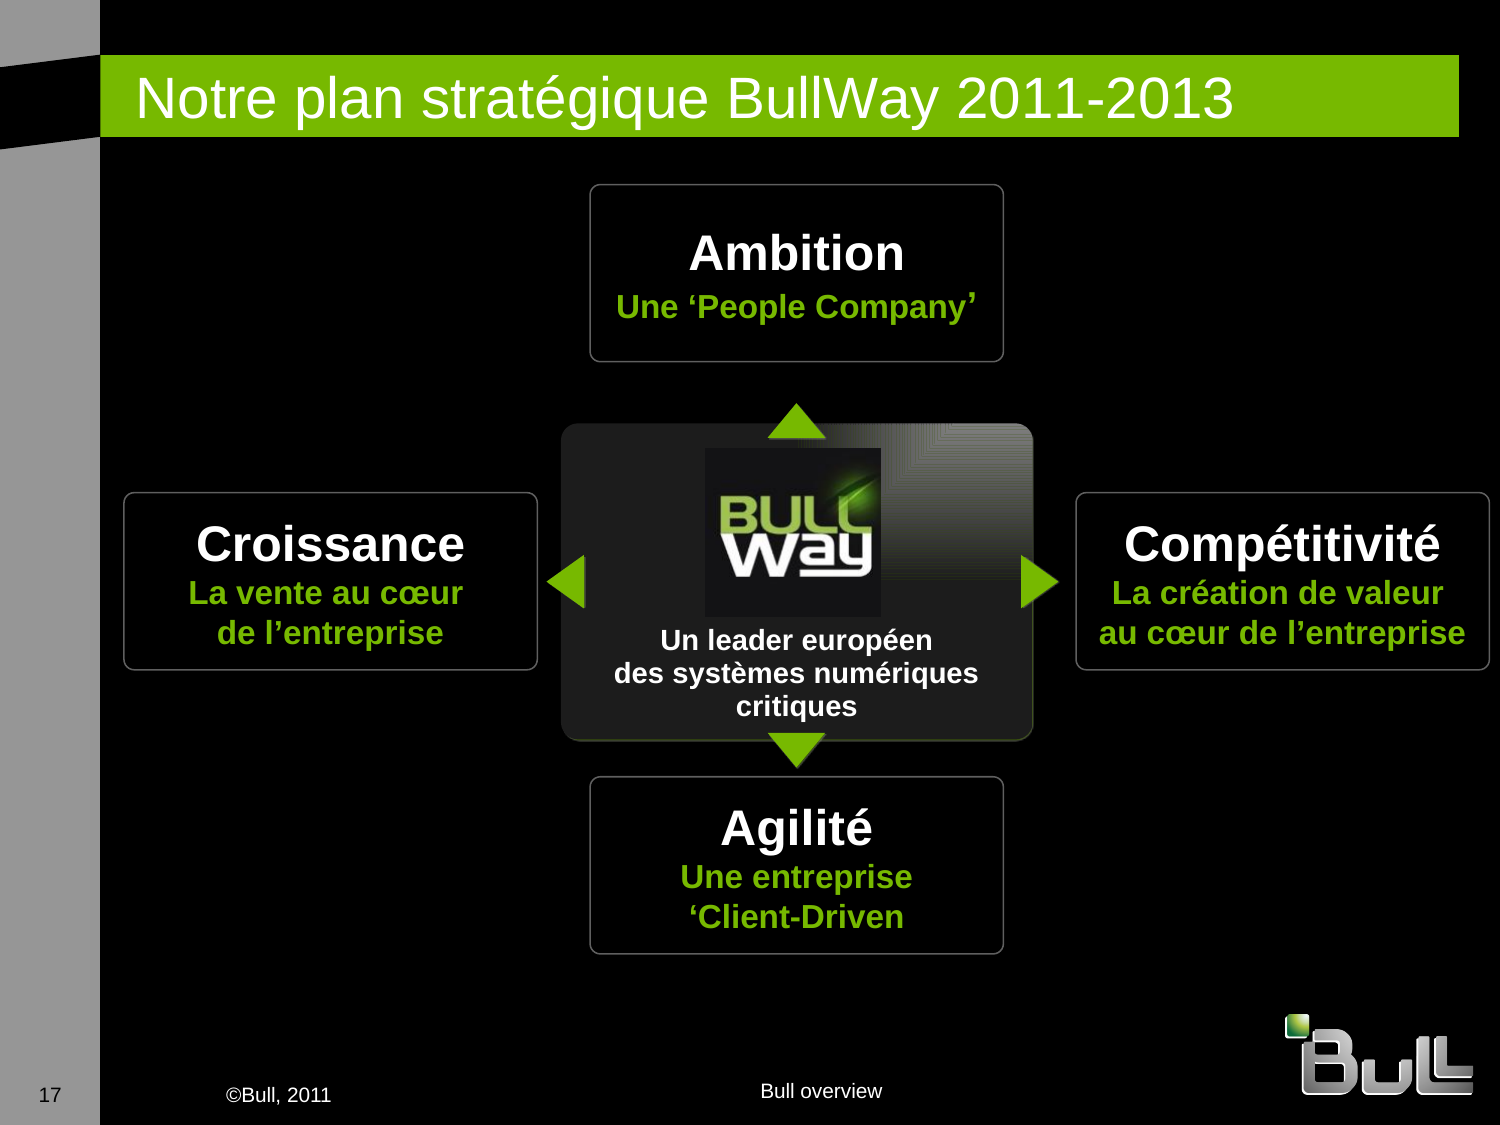

# Notre plan stratégique BullWay 2011-2013
Ambition
Une ‘People Company’
Un leader européen
des systèmes numériques
critiques
Croissance
La vente au cœur
de l’entreprise
Compétitivité
La création de valeur
au cœur de l’entreprise
Agilité
Une entreprise
‘Client-Driven